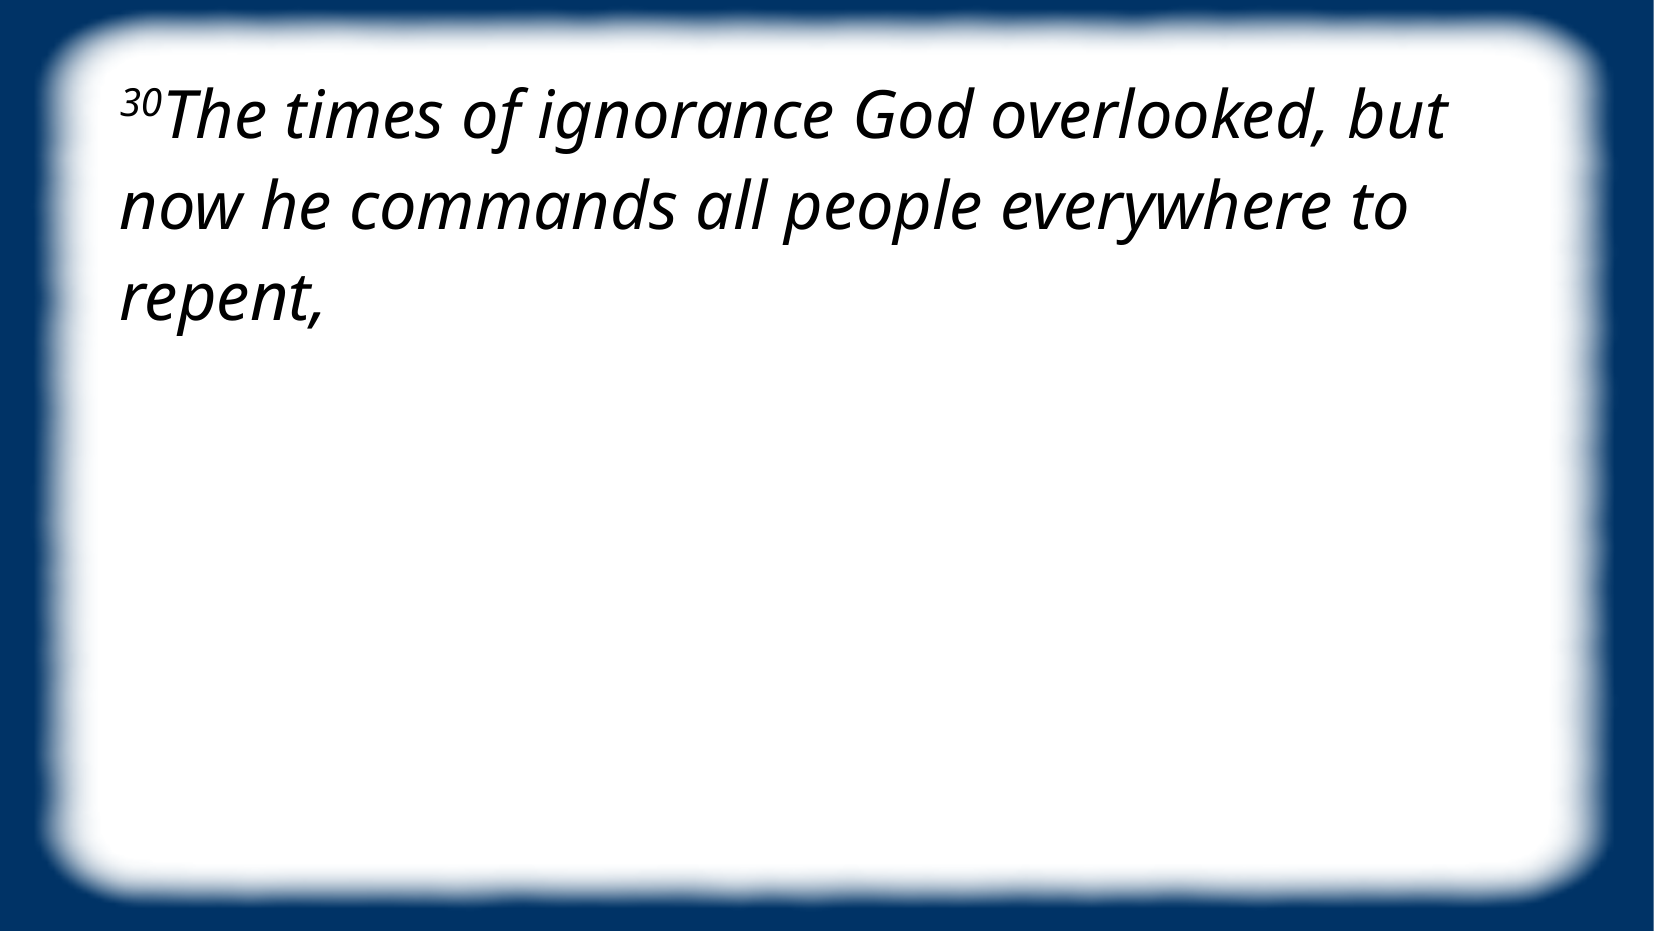

30The times of ignorance God overlooked, but now he commands all people everywhere to repent,